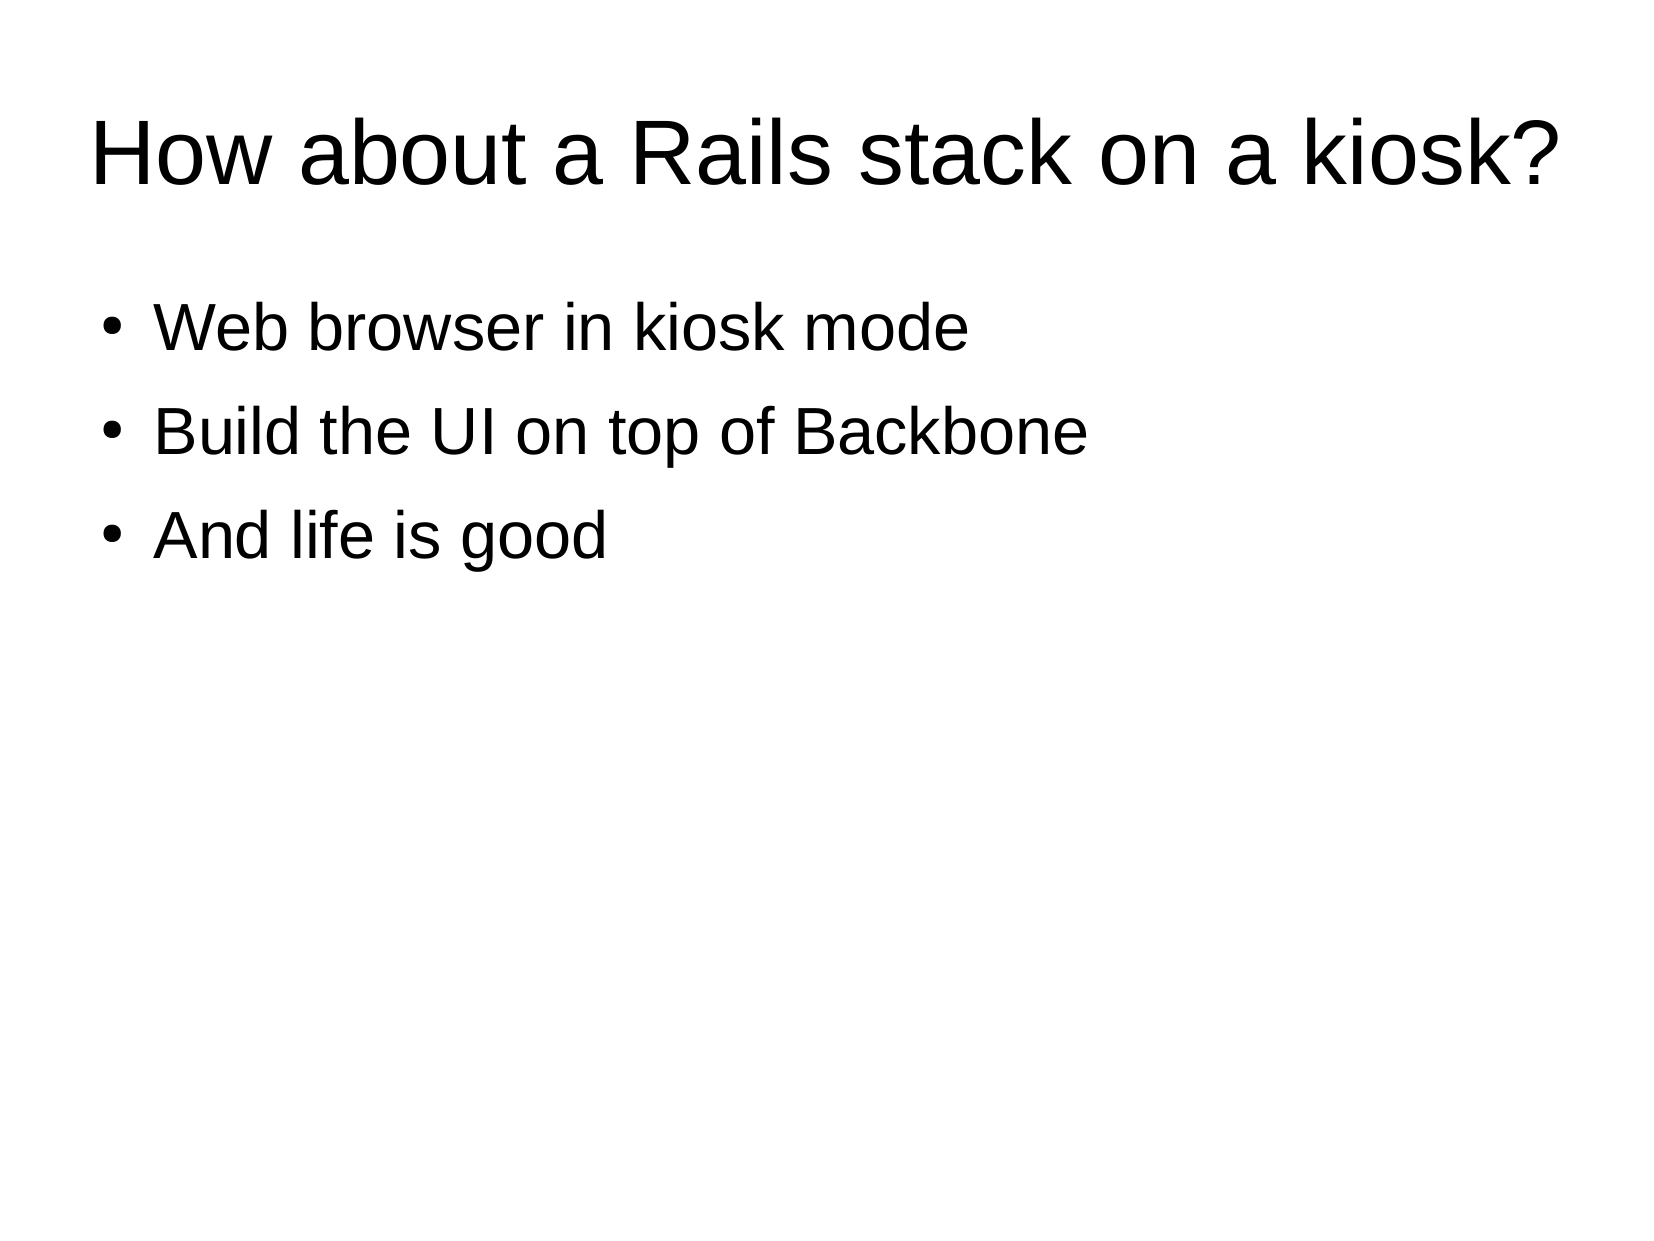

# How about a Rails stack on a kiosk?
Web browser in kiosk mode
Build the UI on top of Backbone
And life is good